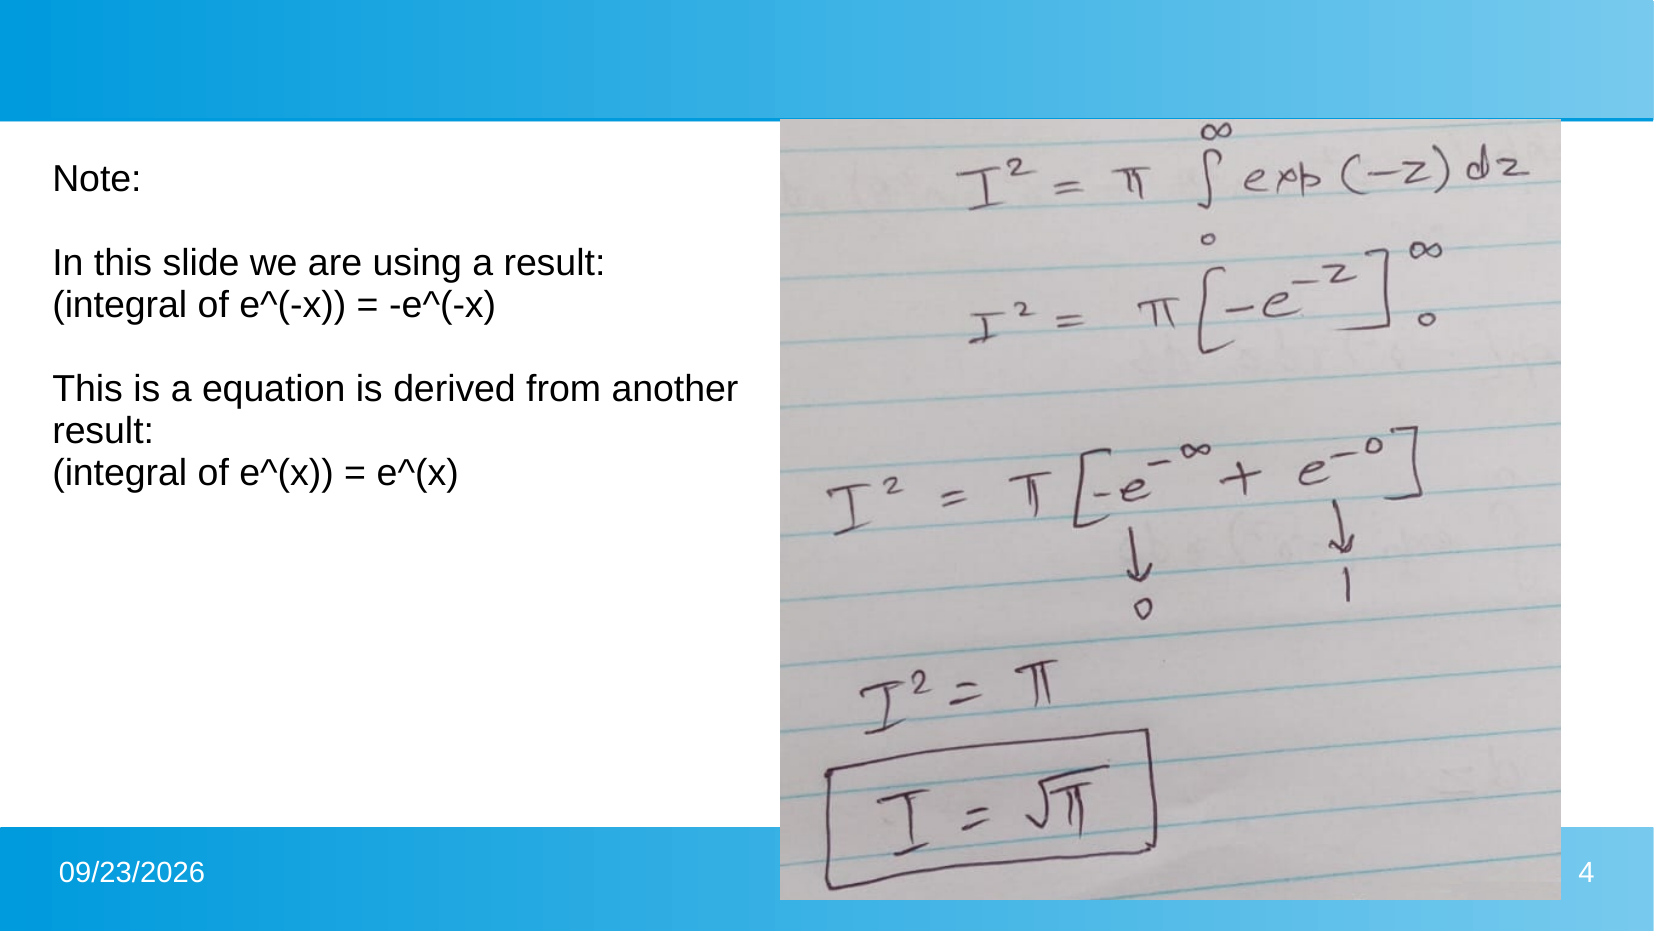

#
Note:
In this slide we are using a result:
(integral of e^(-x)) = -e^(-x)
This is a equation is derived from another result:
(integral of e^(x)) = e^(x)
4